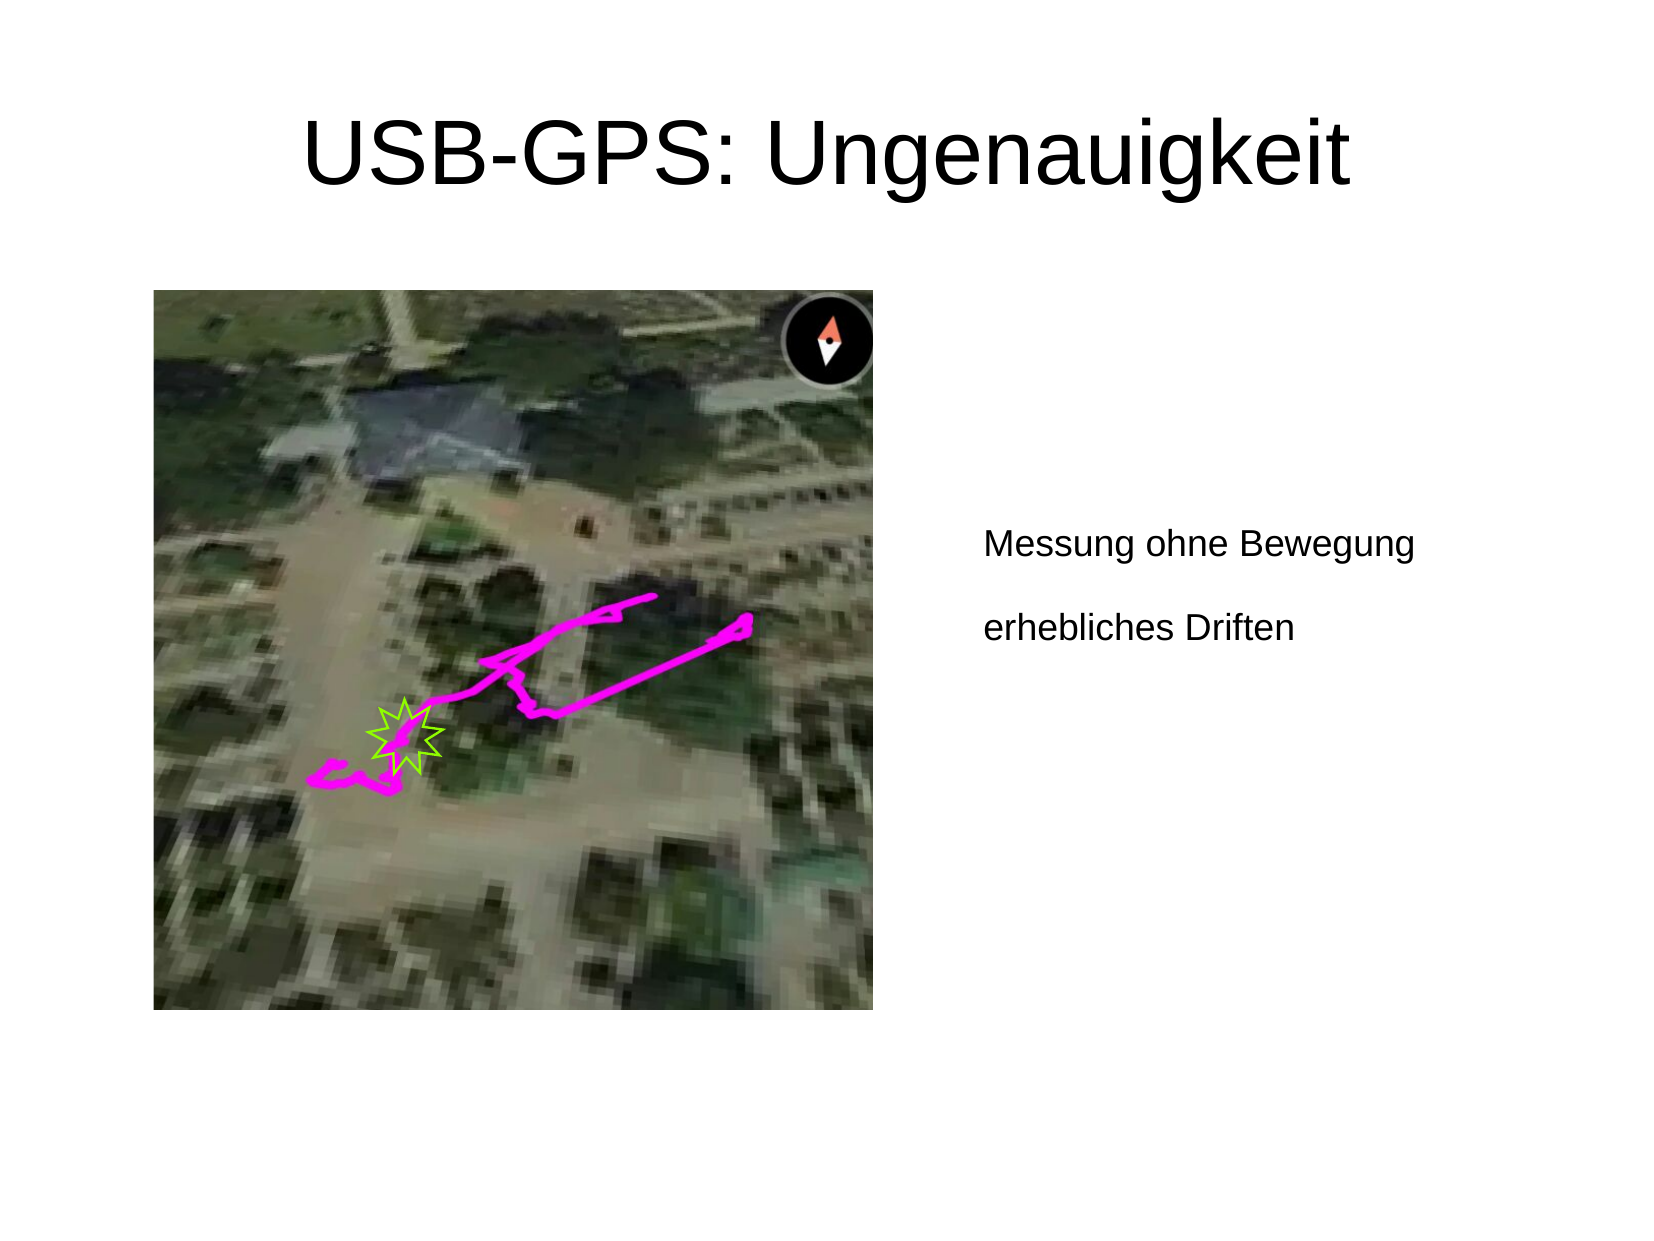

# USB-GPS: Ungenauigkeit
Messung ohne Bewegung
erhebliches Driften